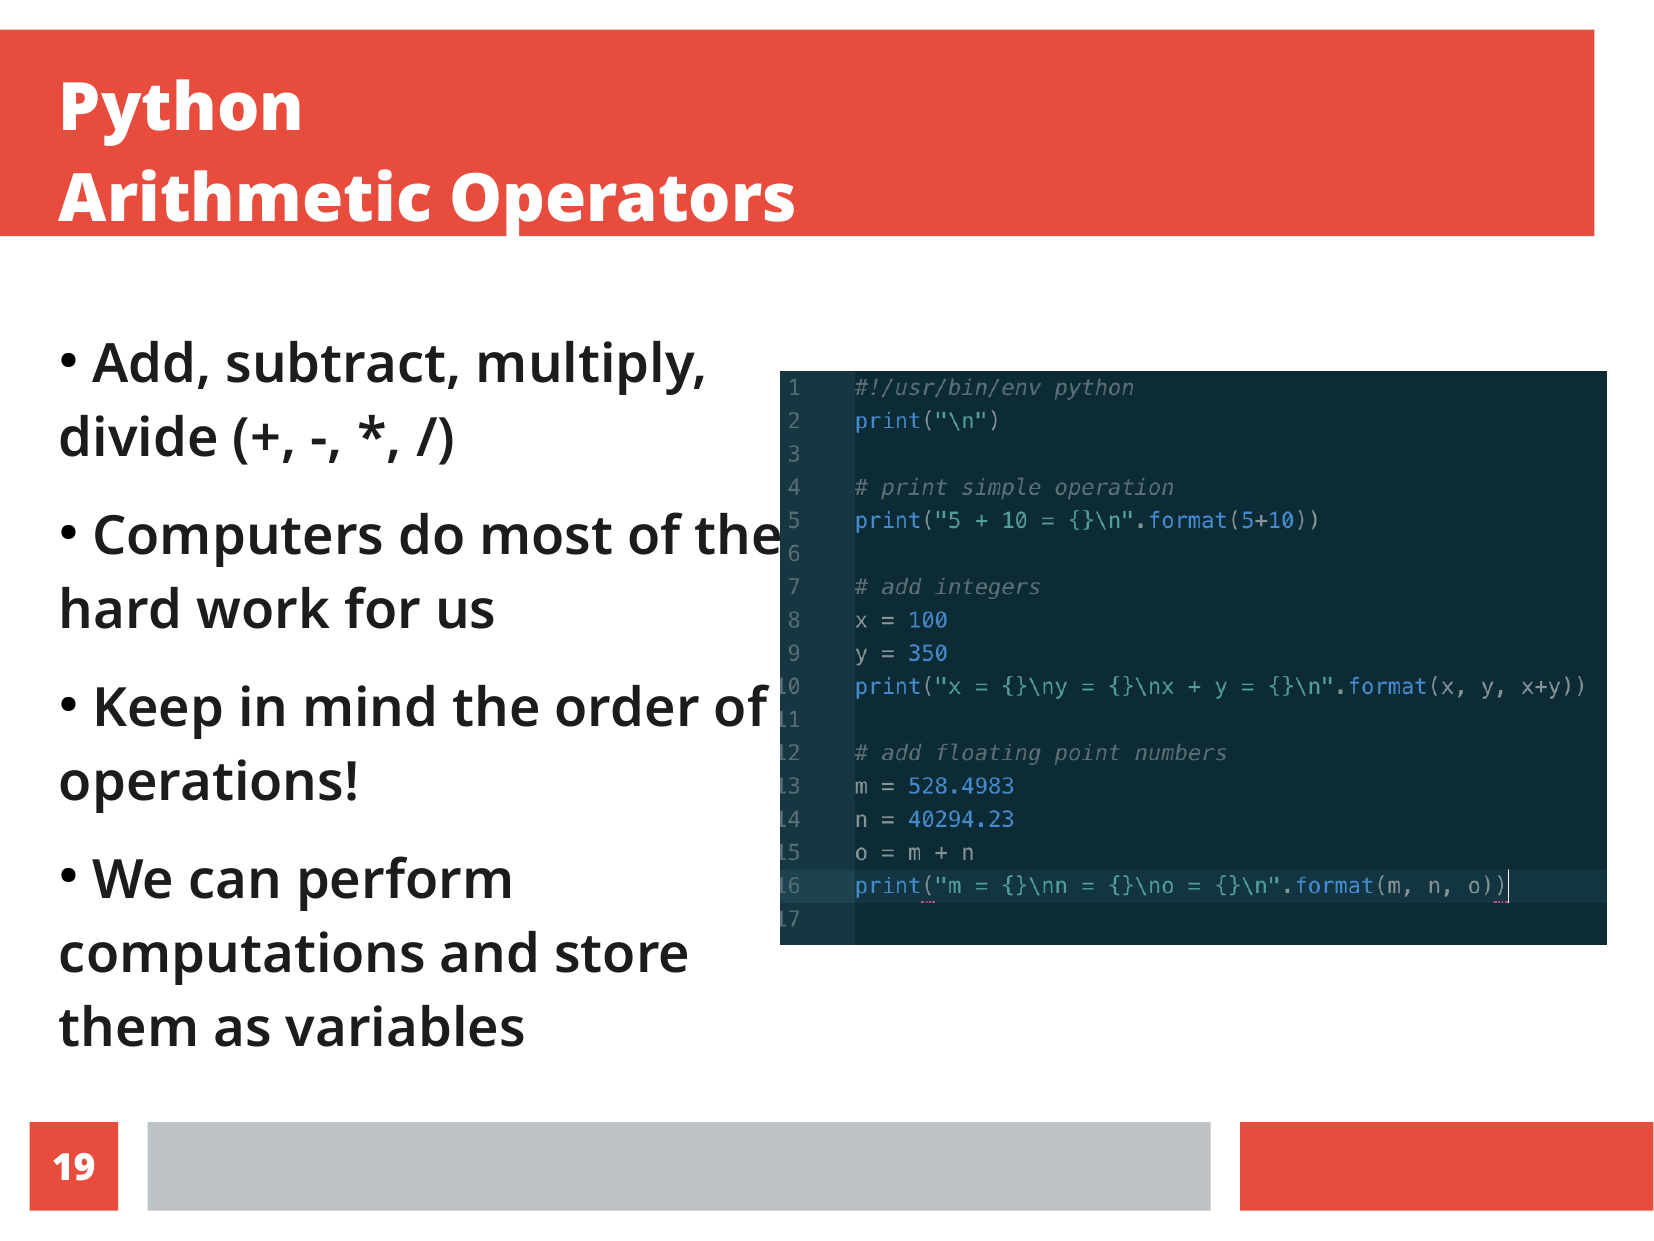

# Python Arithmetic Operators
 Add, subtract, multiply, divide (+, -, *, /)
 Computers do most of the hard work for us
 Keep in mind the order of operations!
 We can perform computations and store them as variables
19